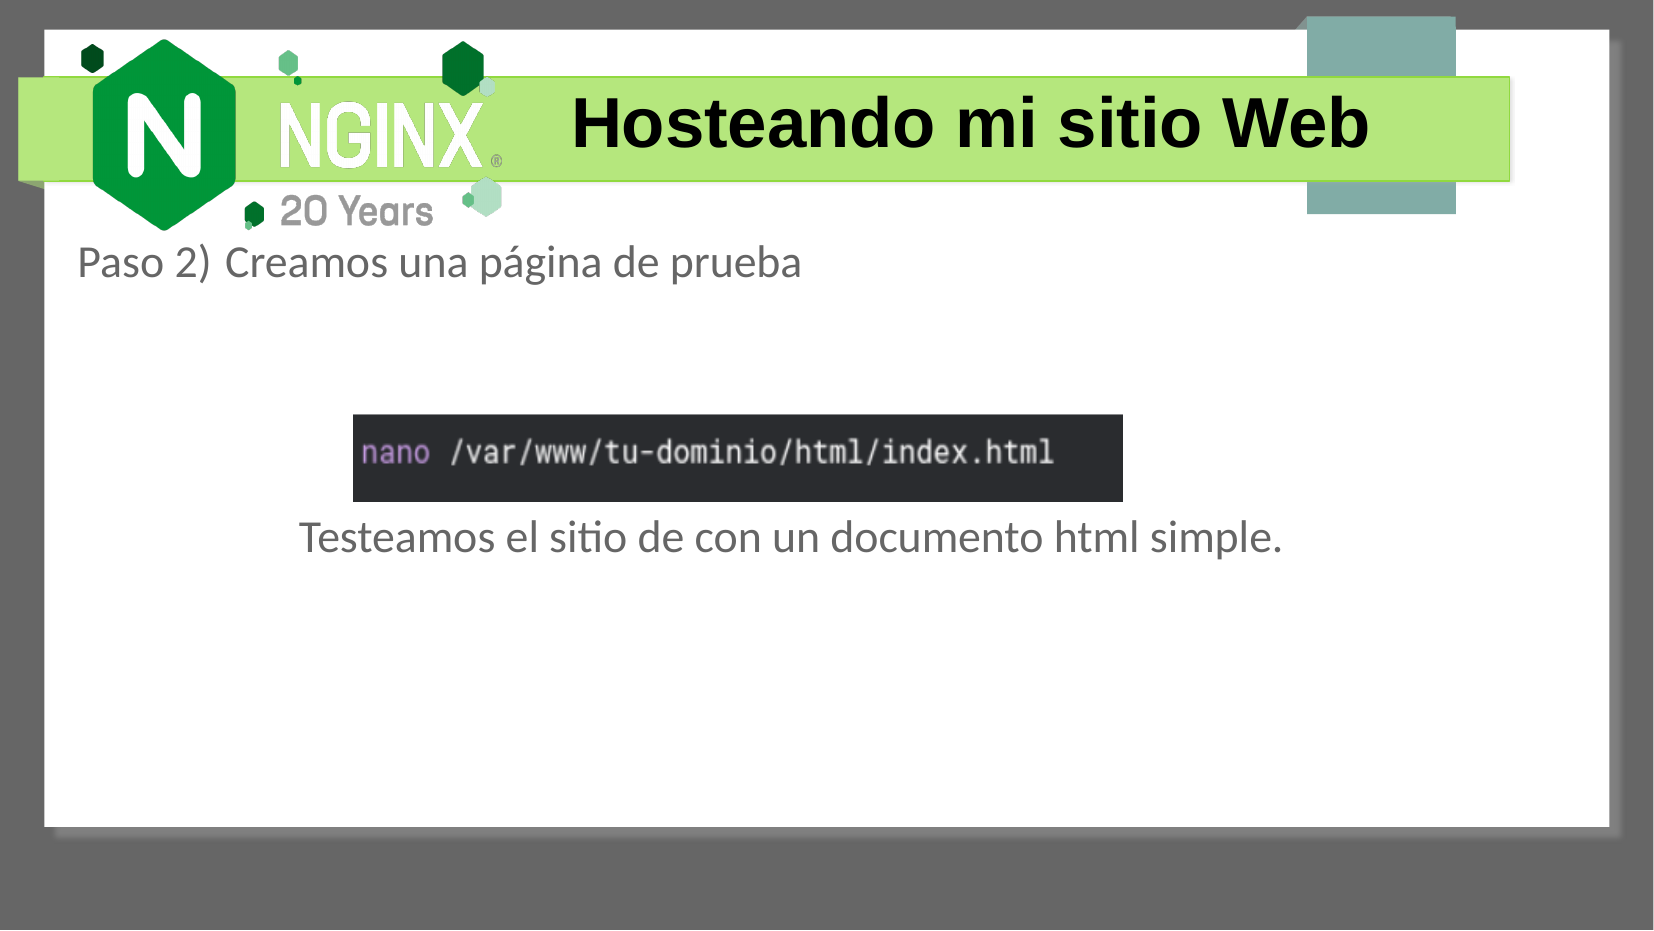

# Hosteando mi sitio Web
Paso 2) 	Creamos una página de prueba
			Testeamos el sitio de con un documento html simple.